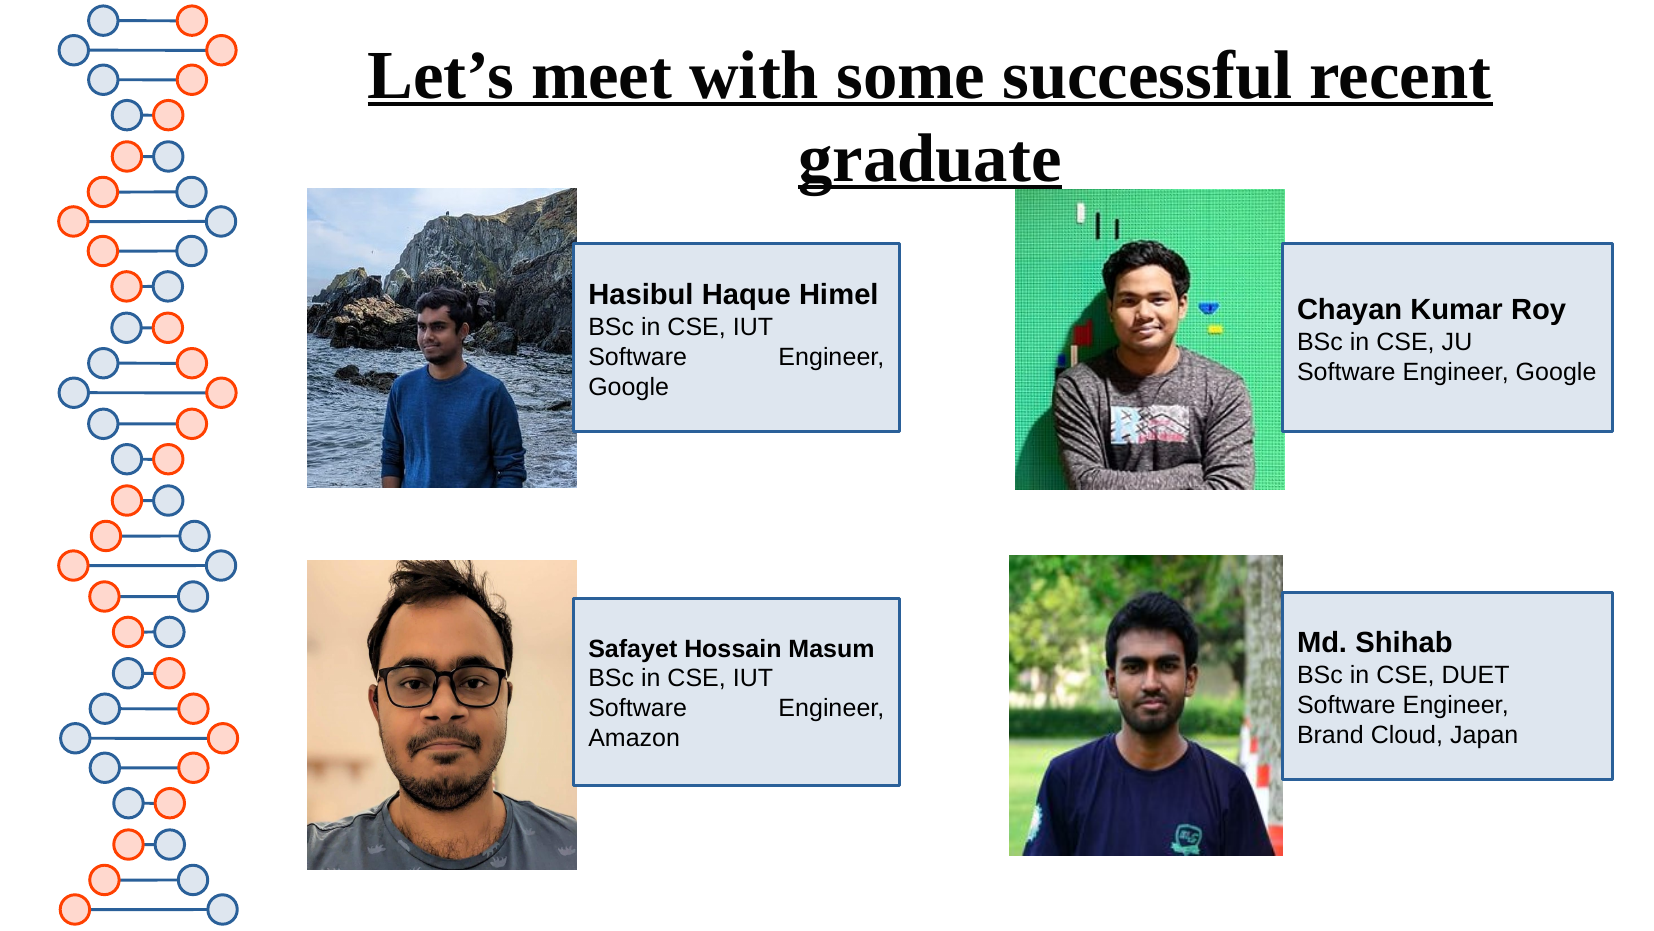

Let’s meet with some successful recent graduate
Hasibul Haque Himel
BSc in CSE, IUT
Software Engineer, Google
Chayan Kumar Roy
BSc in CSE, JU
Software Engineer, Google
Md. Shihab
BSc in CSE, DUET
Software Engineer,
Brand Cloud, Japan
Safayet Hossain Masum
BSc in CSE, IUT
Software Engineer, Amazon